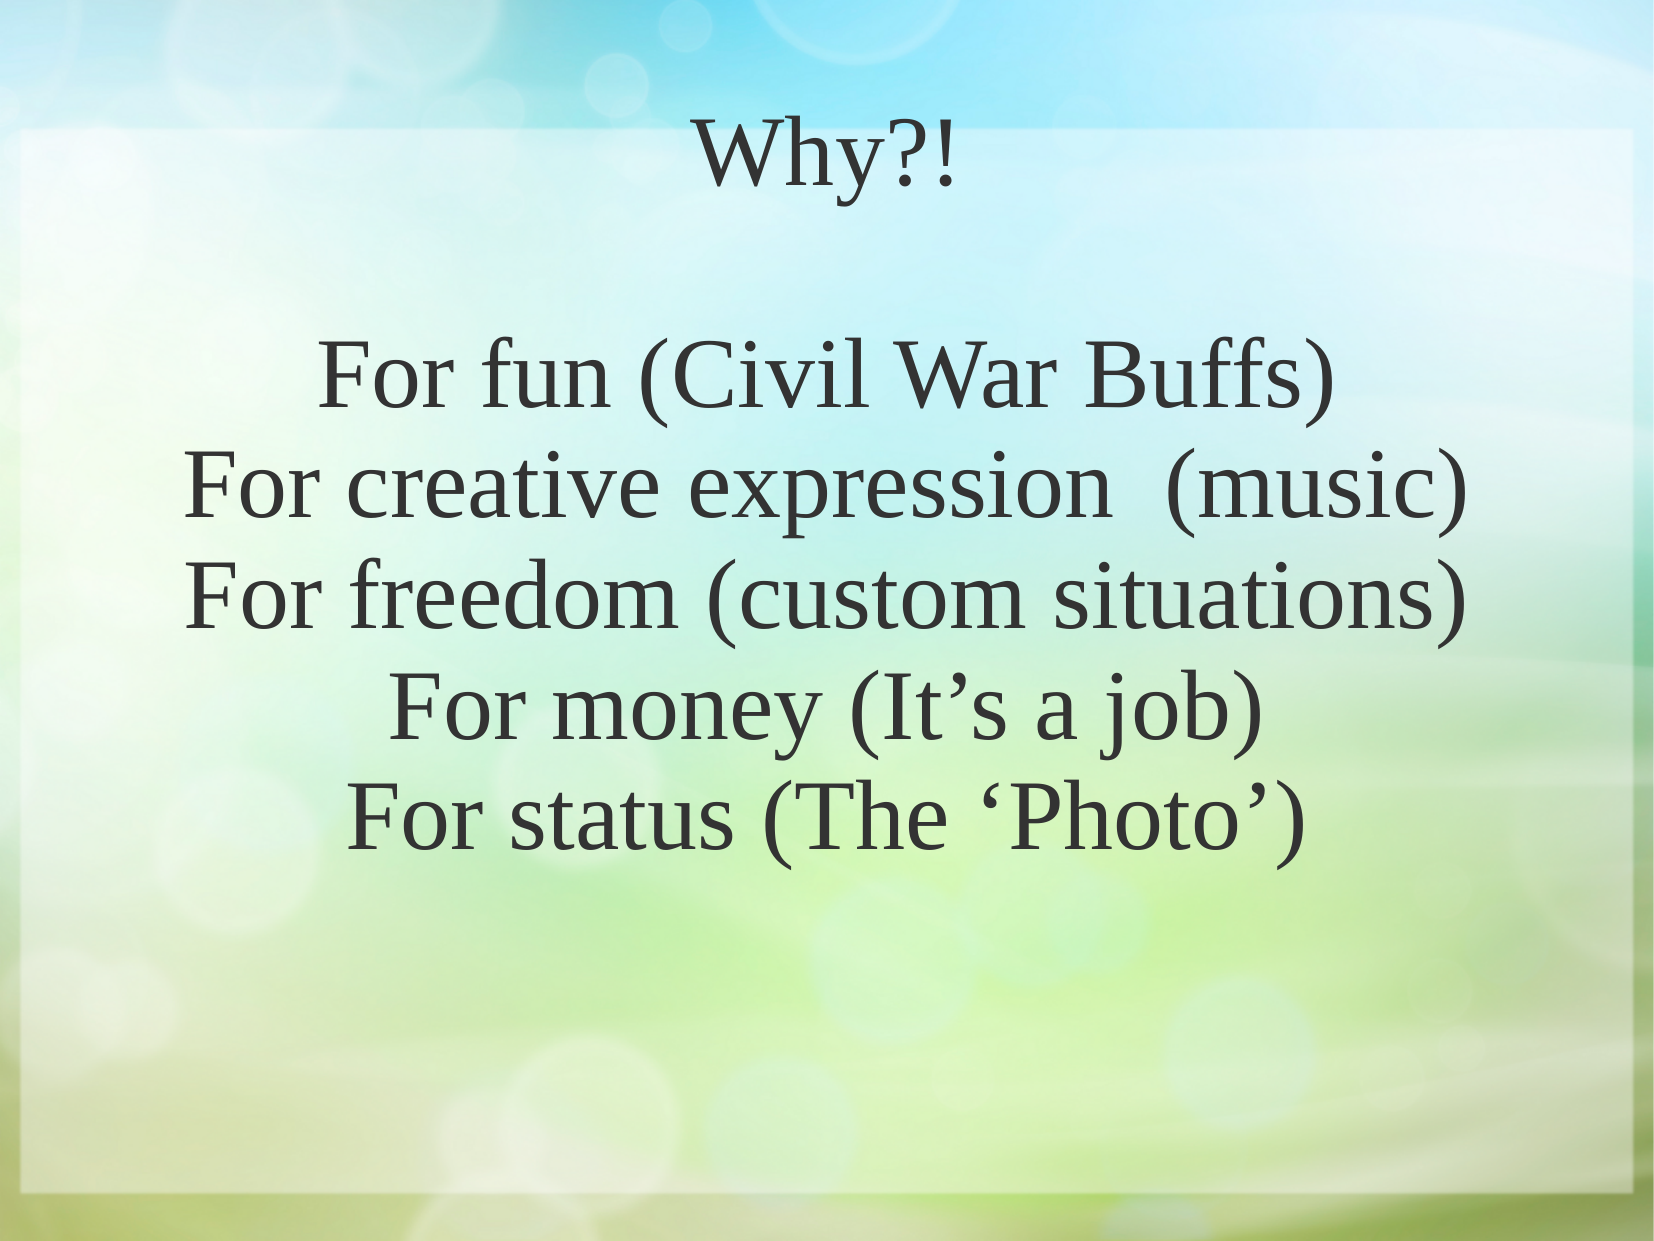

# Why?!
For fun (Civil War Buffs)
For creative expression (music)
For freedom (custom situations)
For money (It’s a job)
For status (The ‘Photo’)